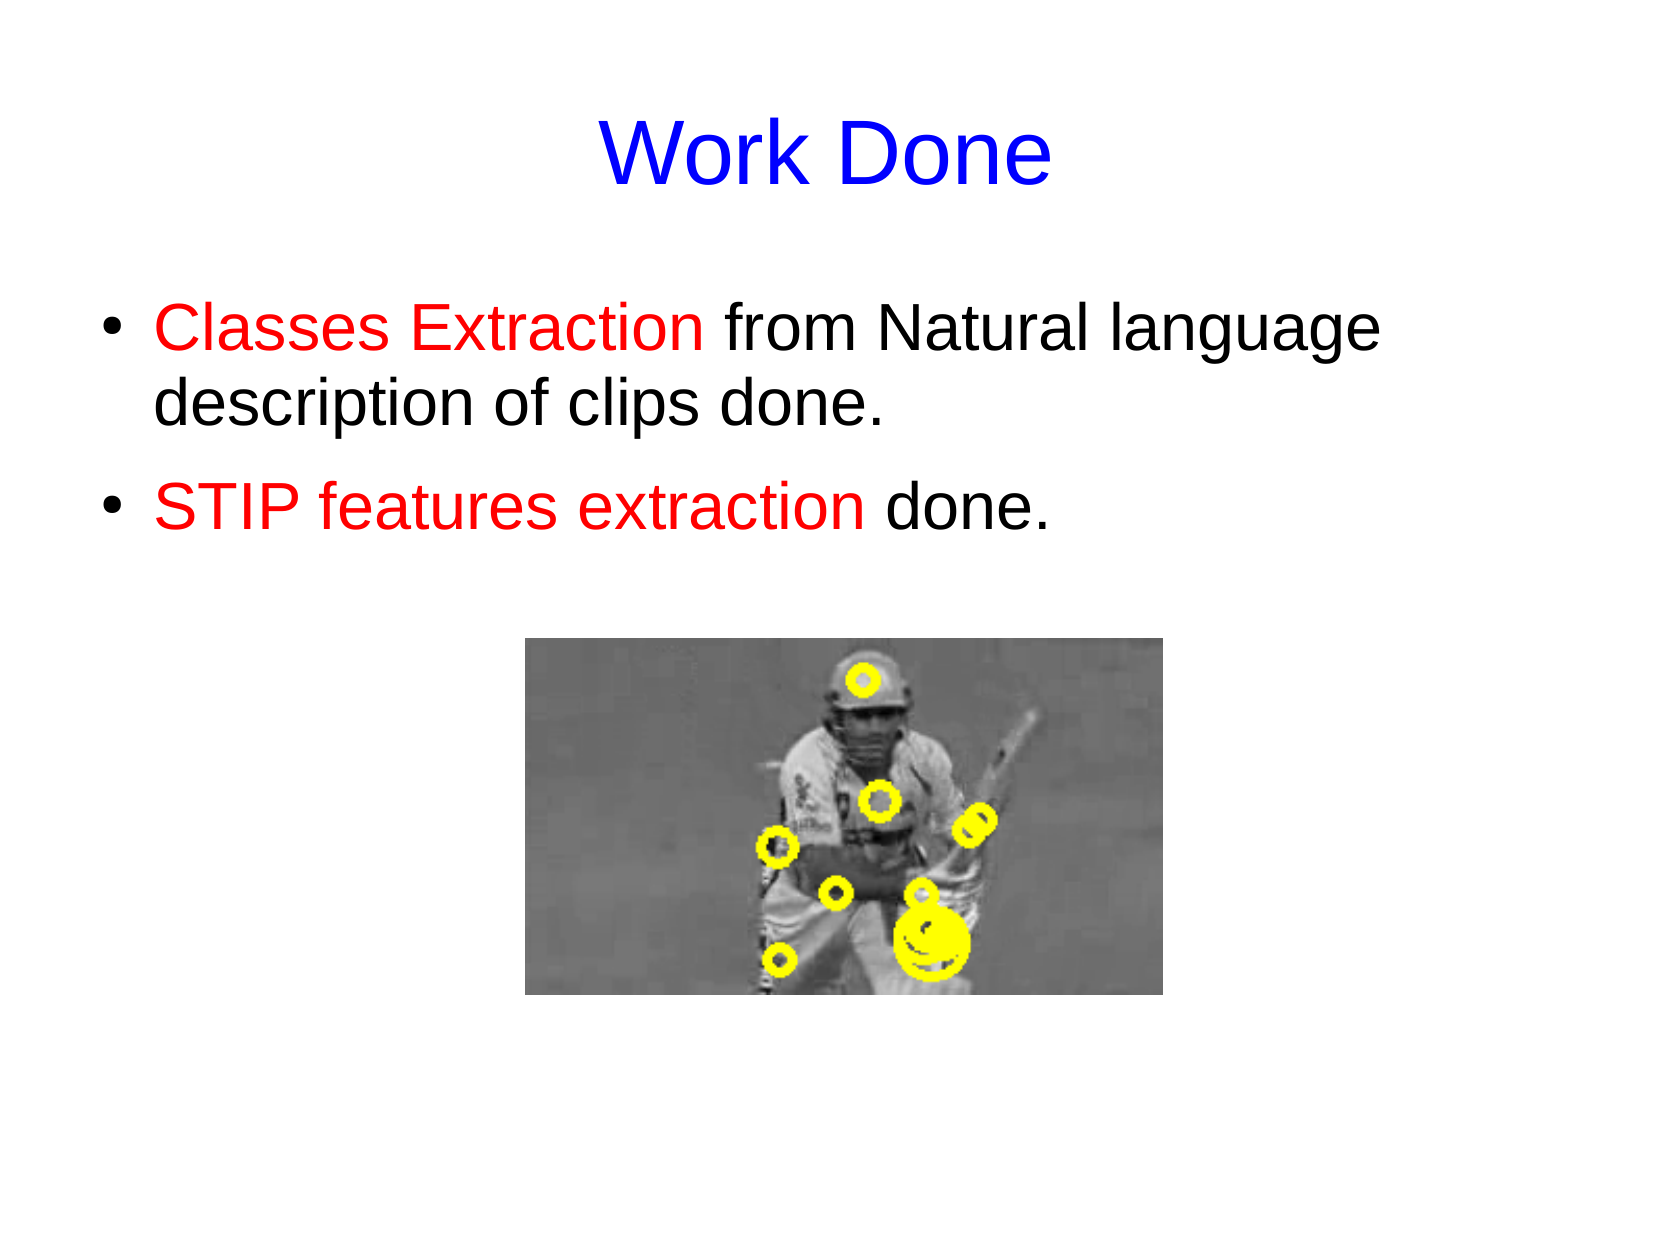

# Work Done
Classes Extraction from Natural language description of clips done.
STIP features extraction done.